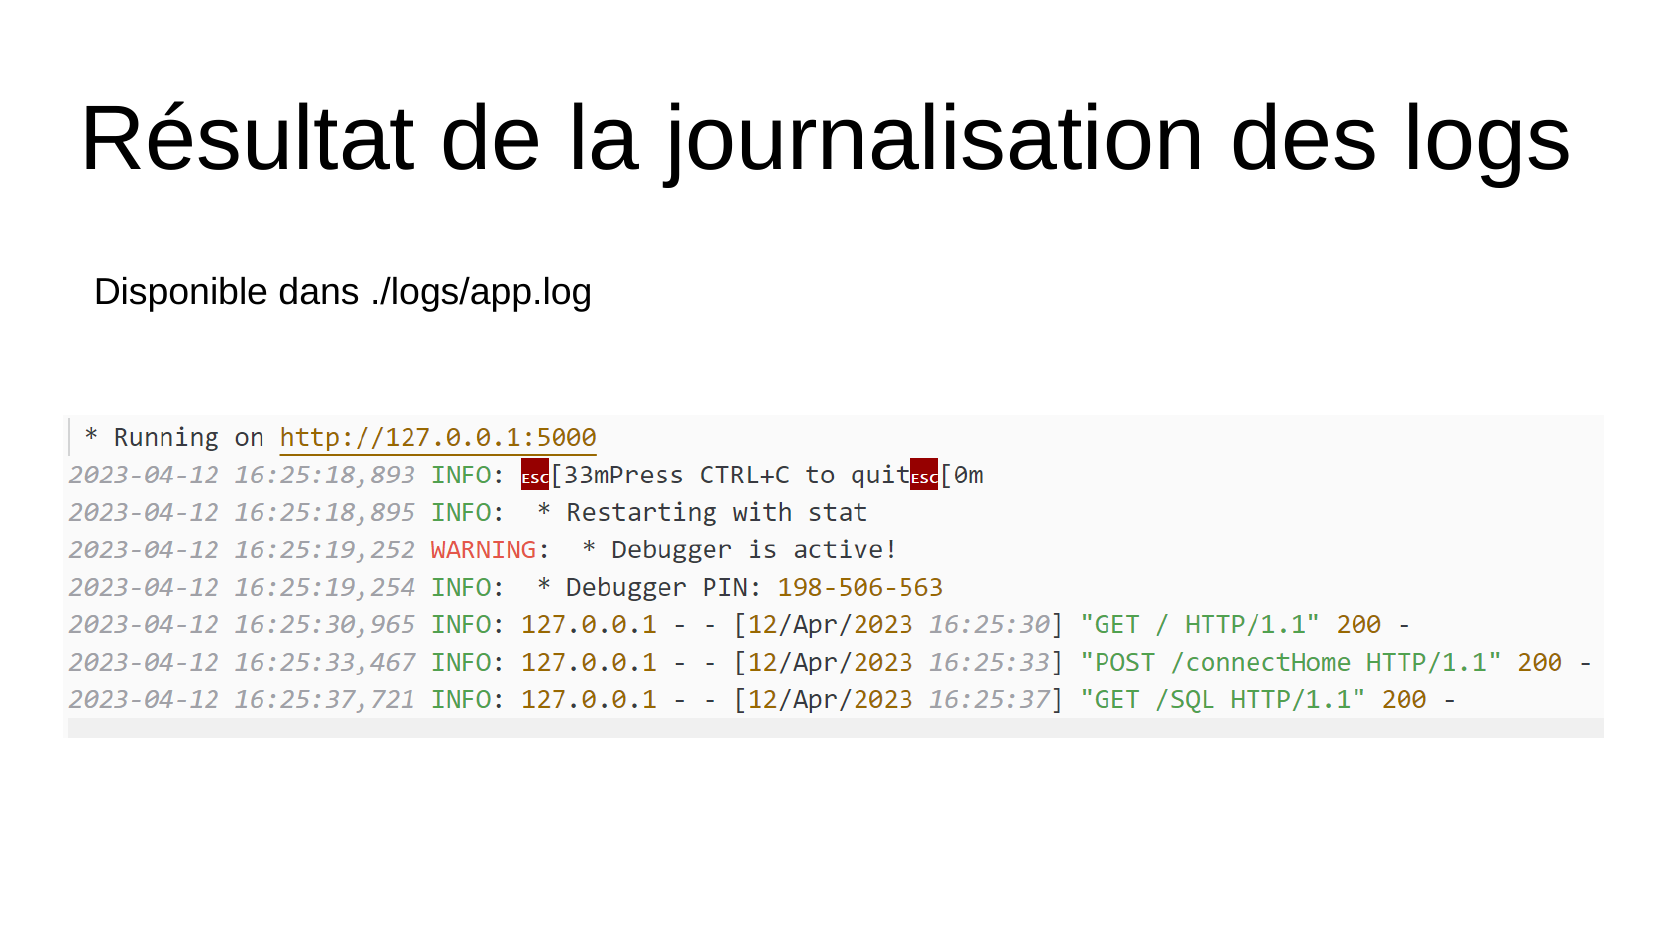

Résultat de la journalisation des logs
Disponible dans ./logs/app.log